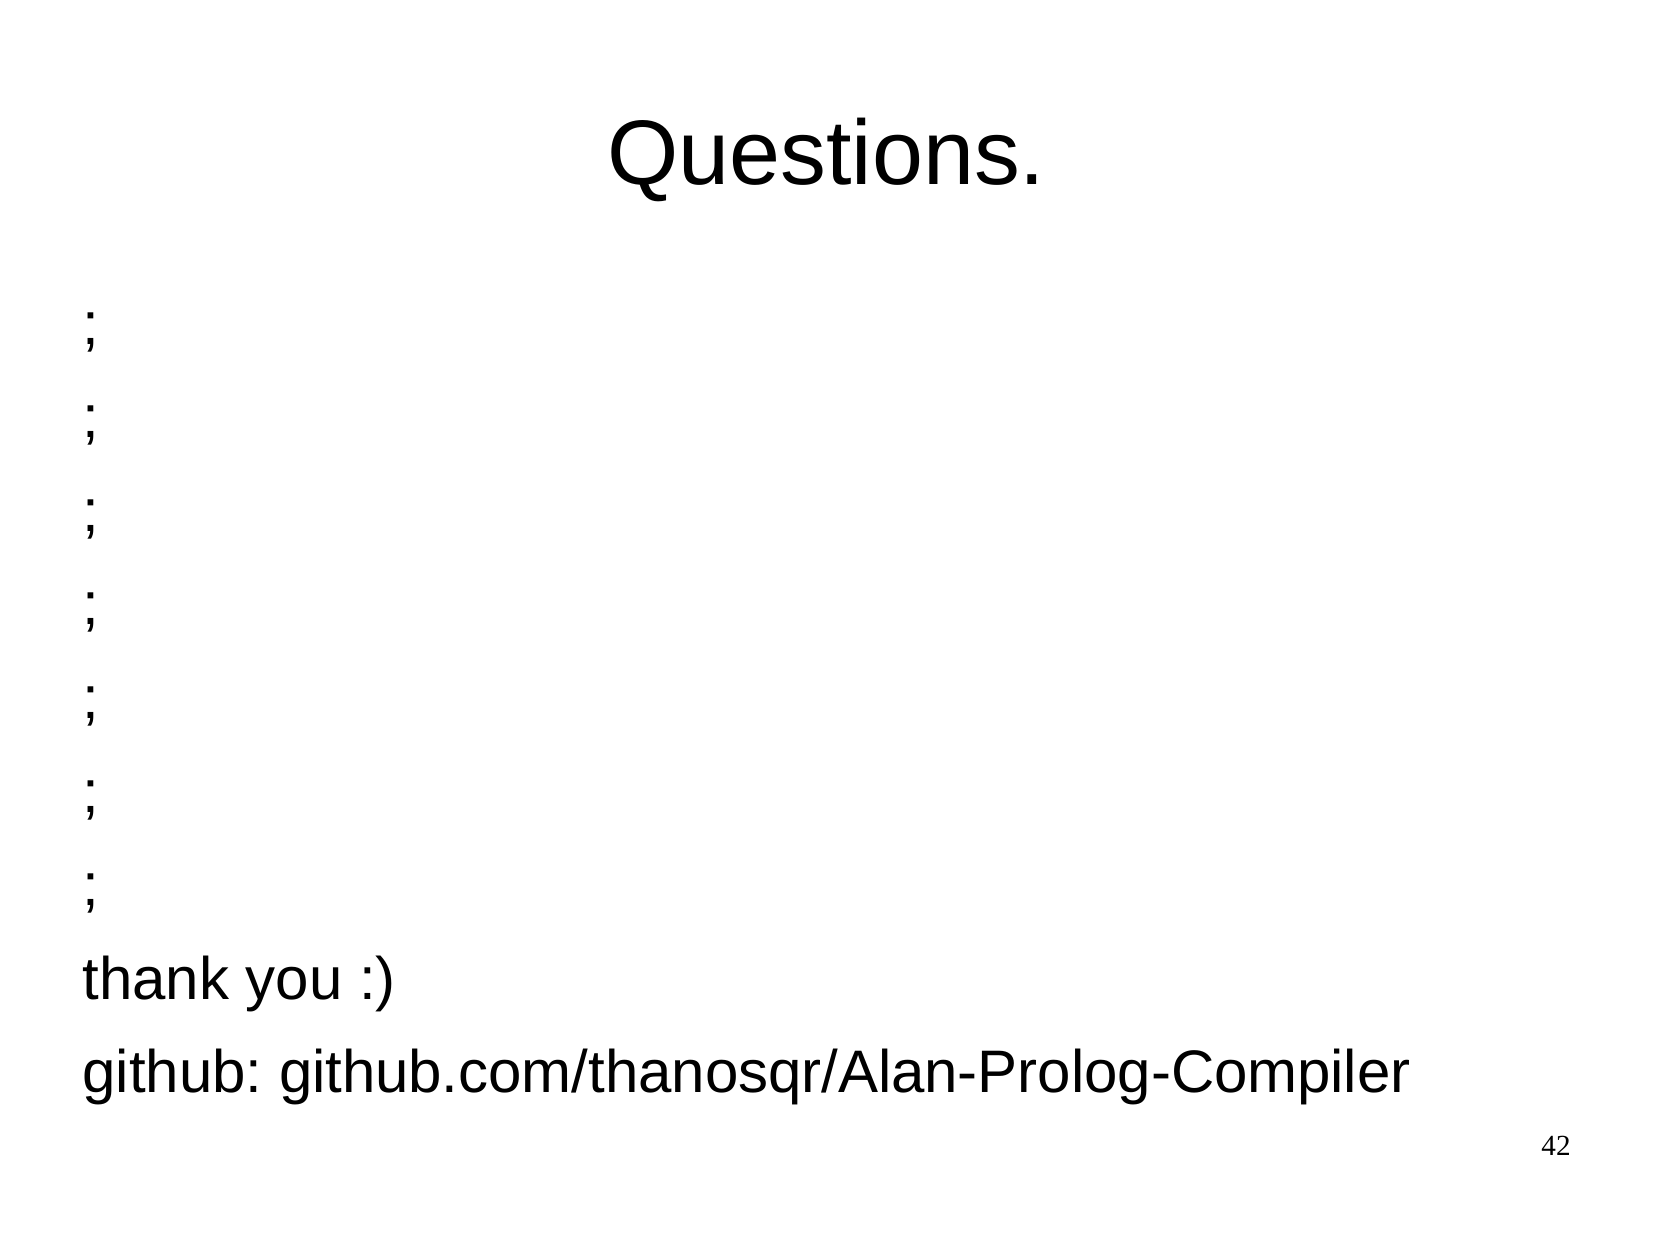

# Questions.
;
;
;
;
;
;
;
thank you :)
github: github.com/thanosqr/Alan-Prolog-Compiler
42